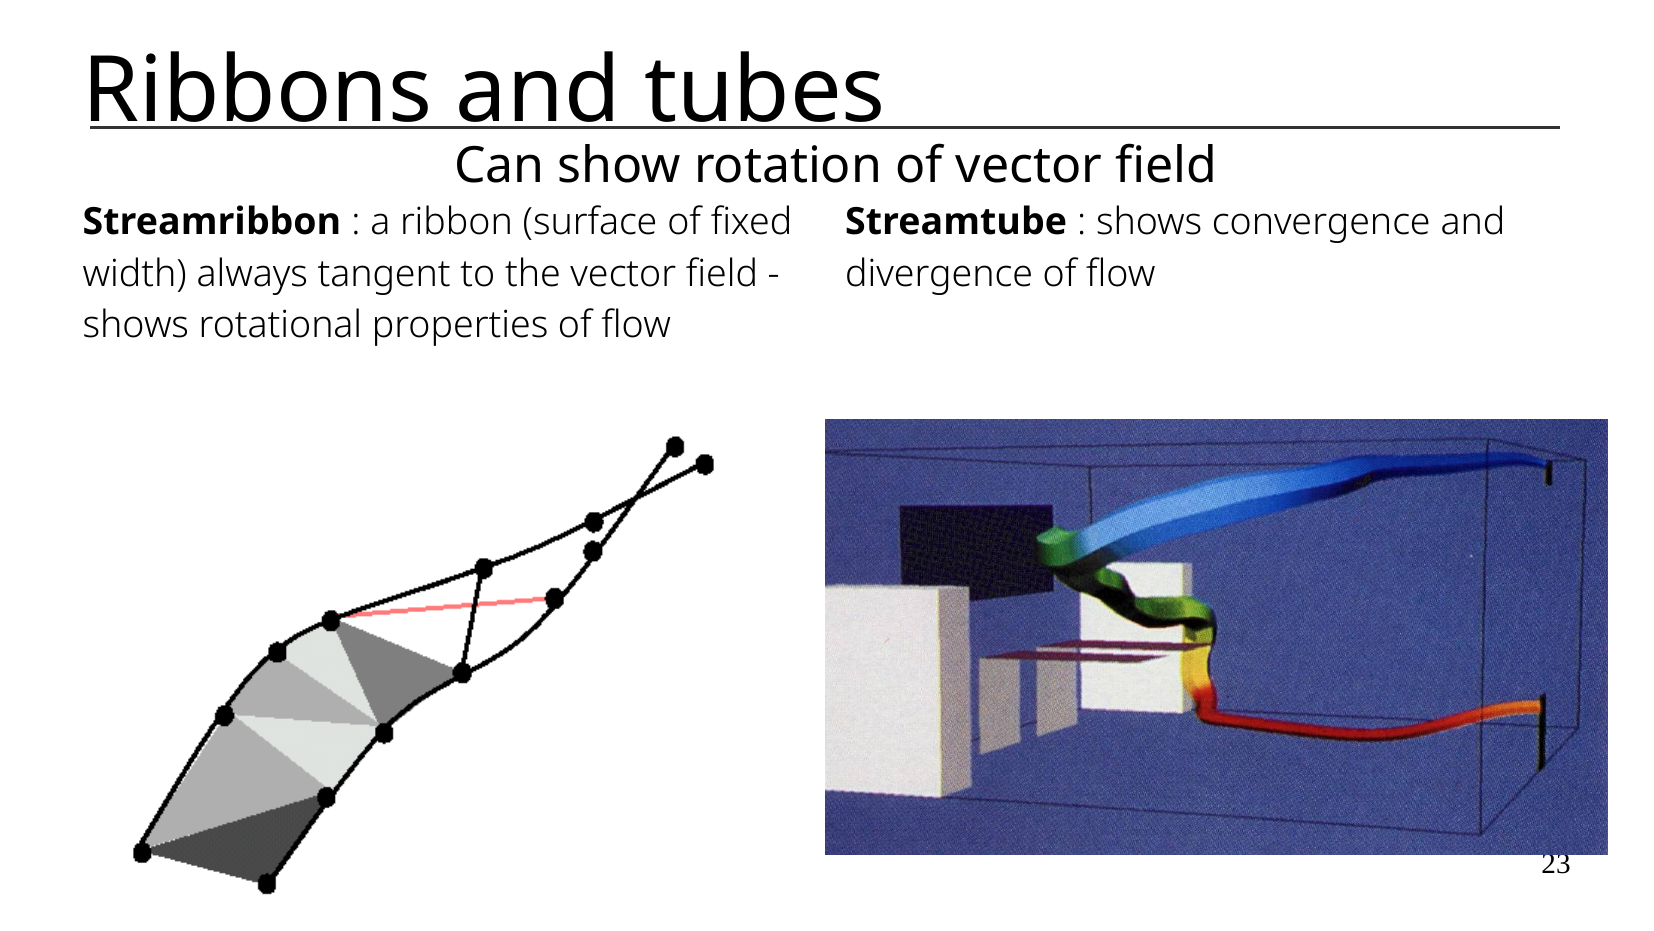

# Ribbons and tubes
Can show rotation of vector field
Streamribbon : a ribbon (surface of fixed width) always tangent to the vector field -shows rotational properties of flow
Streamtube : shows convergence and divergence of flow
23